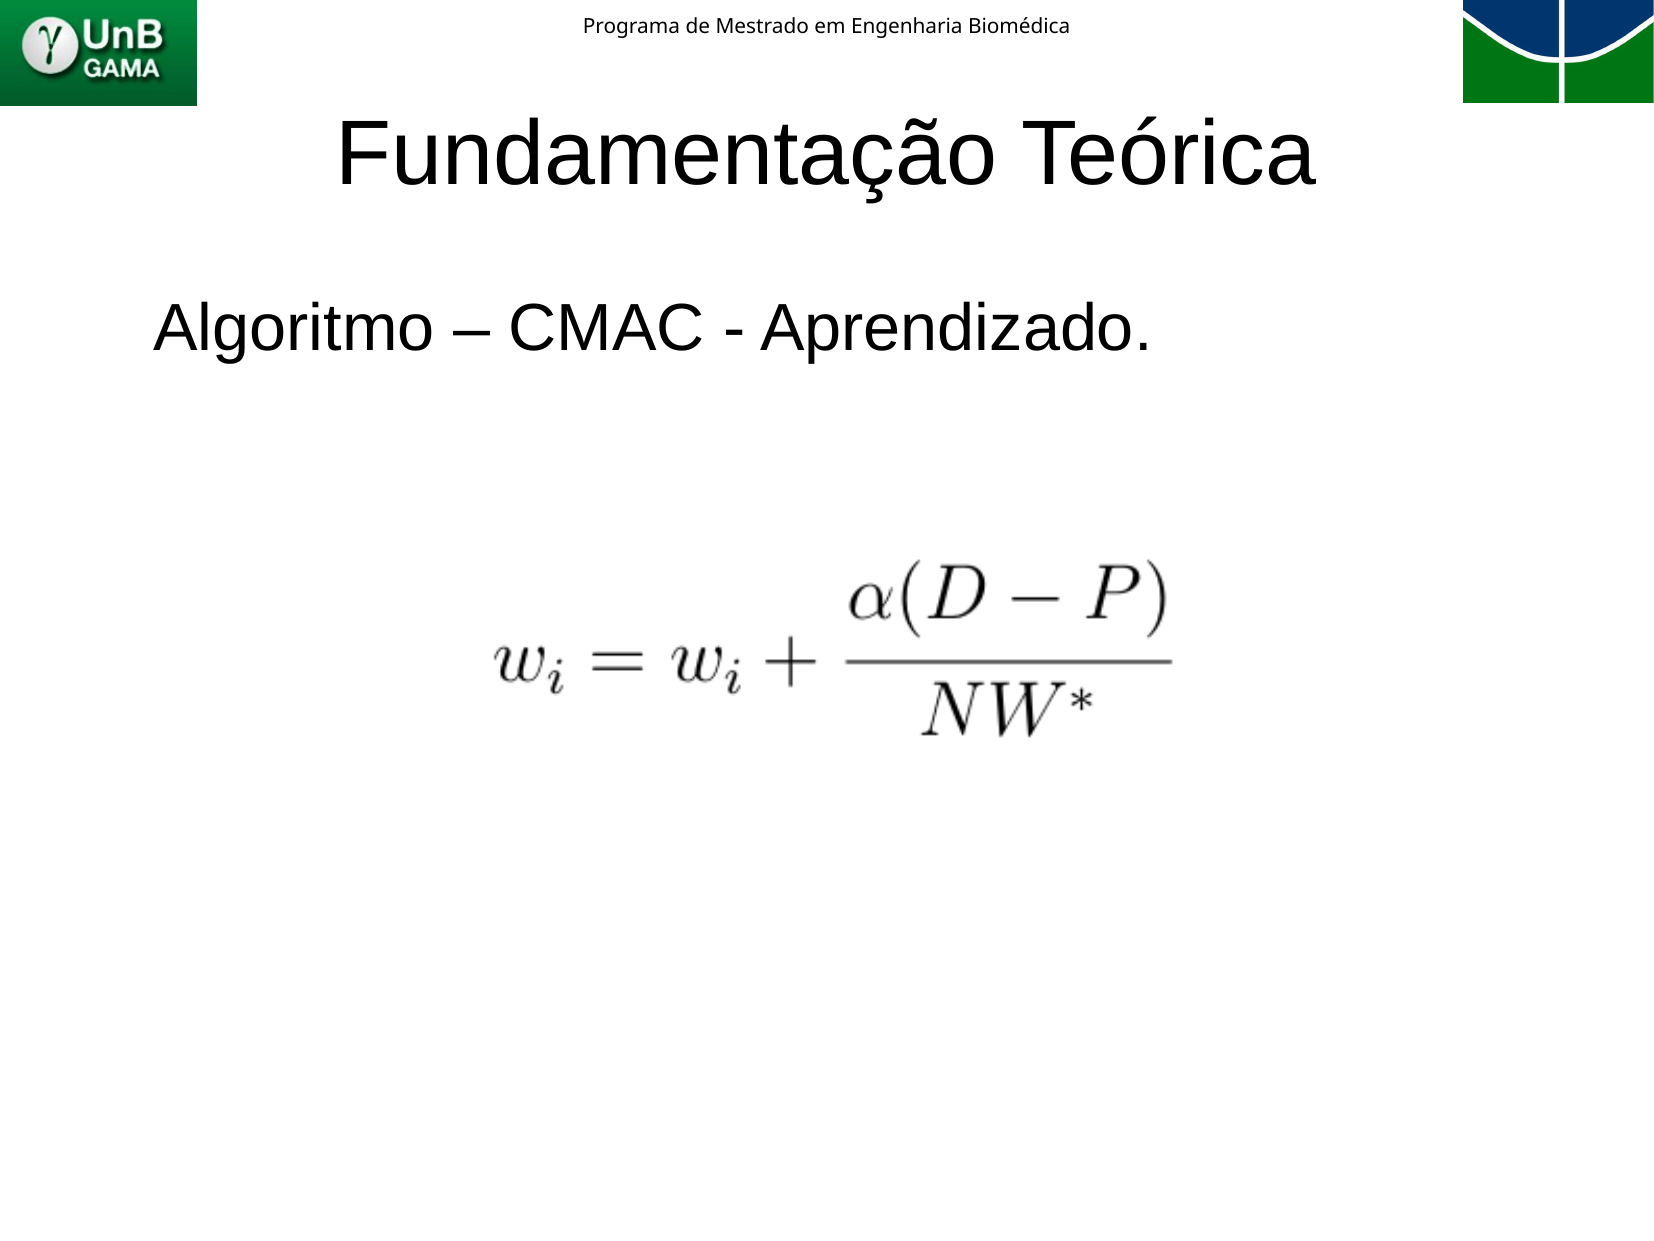

# Fundamentação Teórica
Algoritmo – CMAC - Aprendizado.